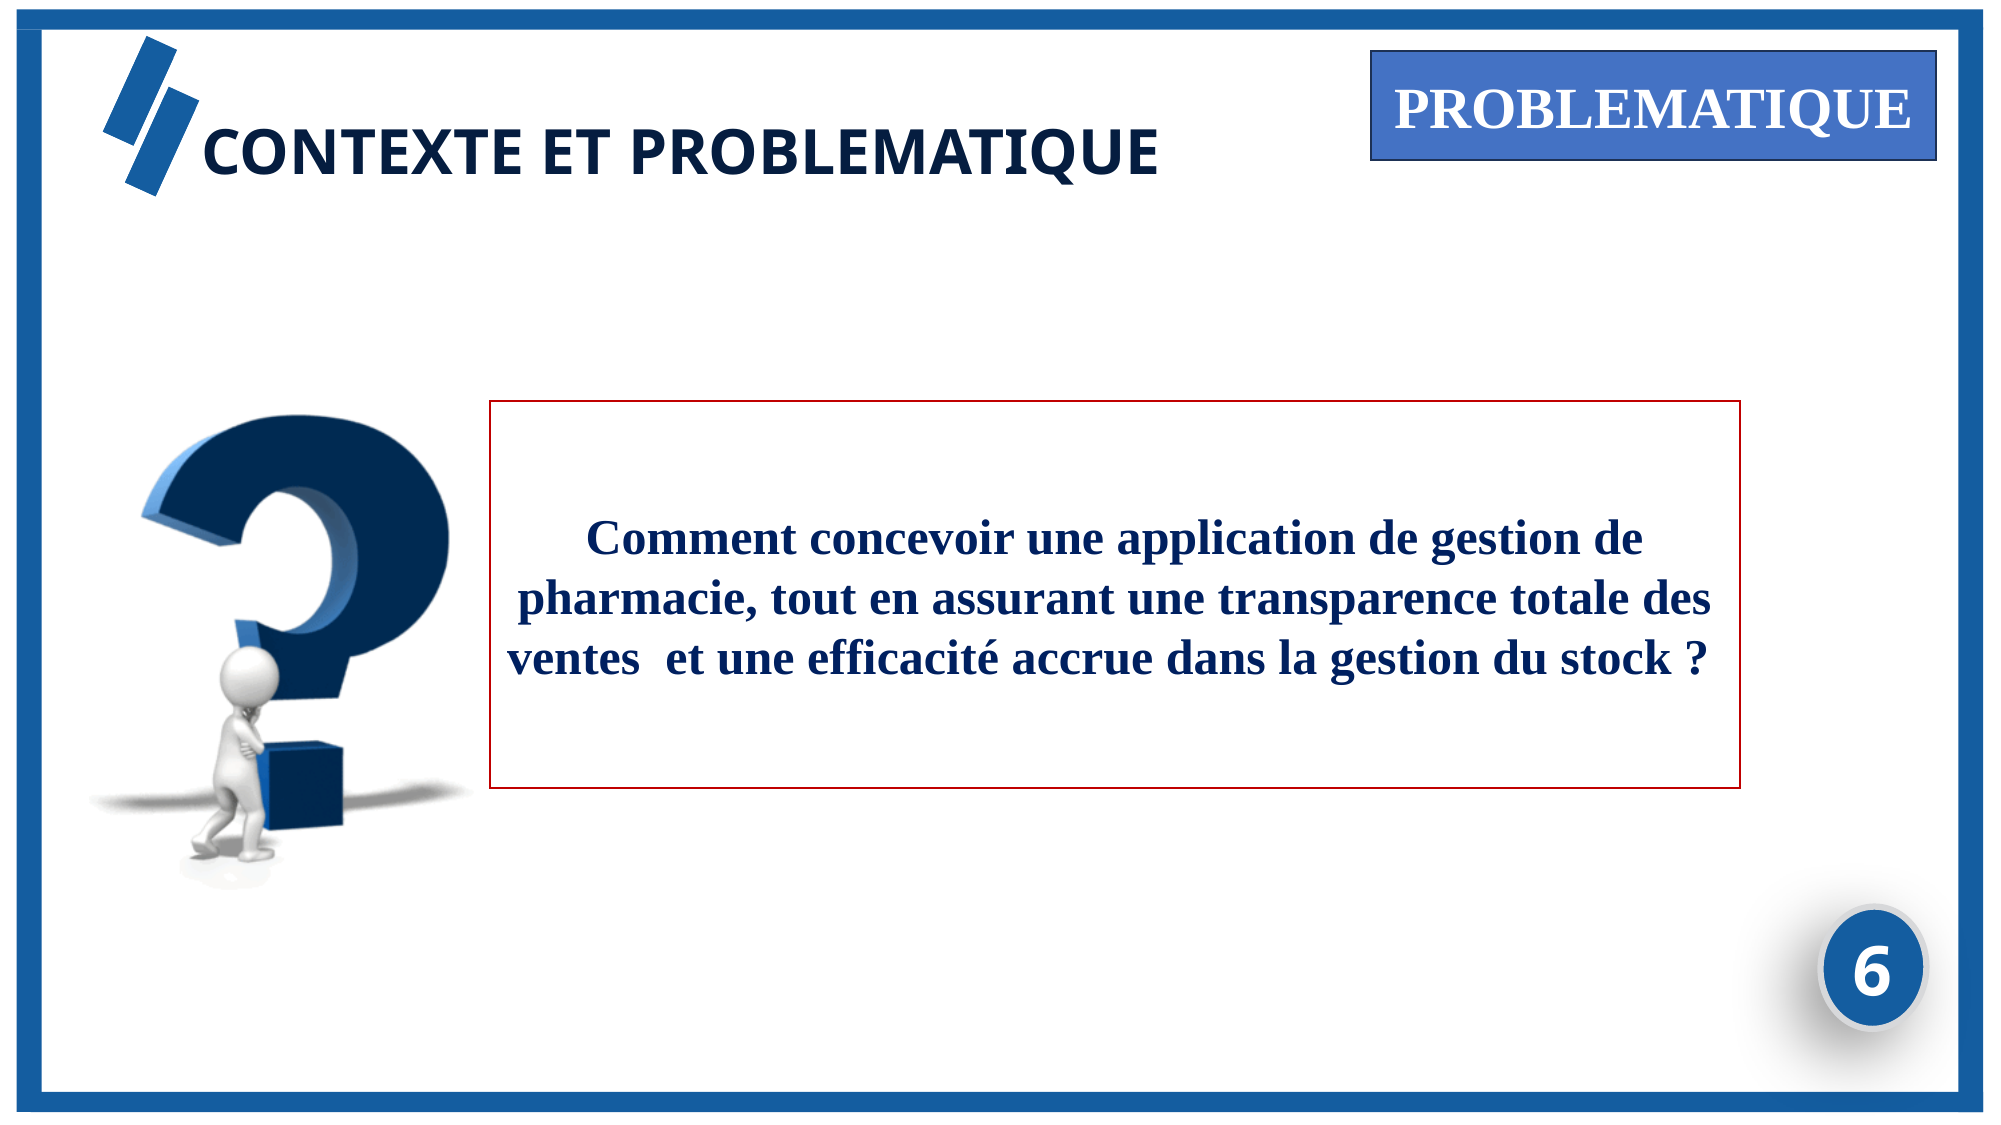

PROBLEMATIQUE
CONTEXTE ET PROBLEMATIQUE
Comment concevoir une application de gestion de pharmacie, tout en assurant une transparence totale des ventes et une efficacité accrue dans la gestion du stock ?
6